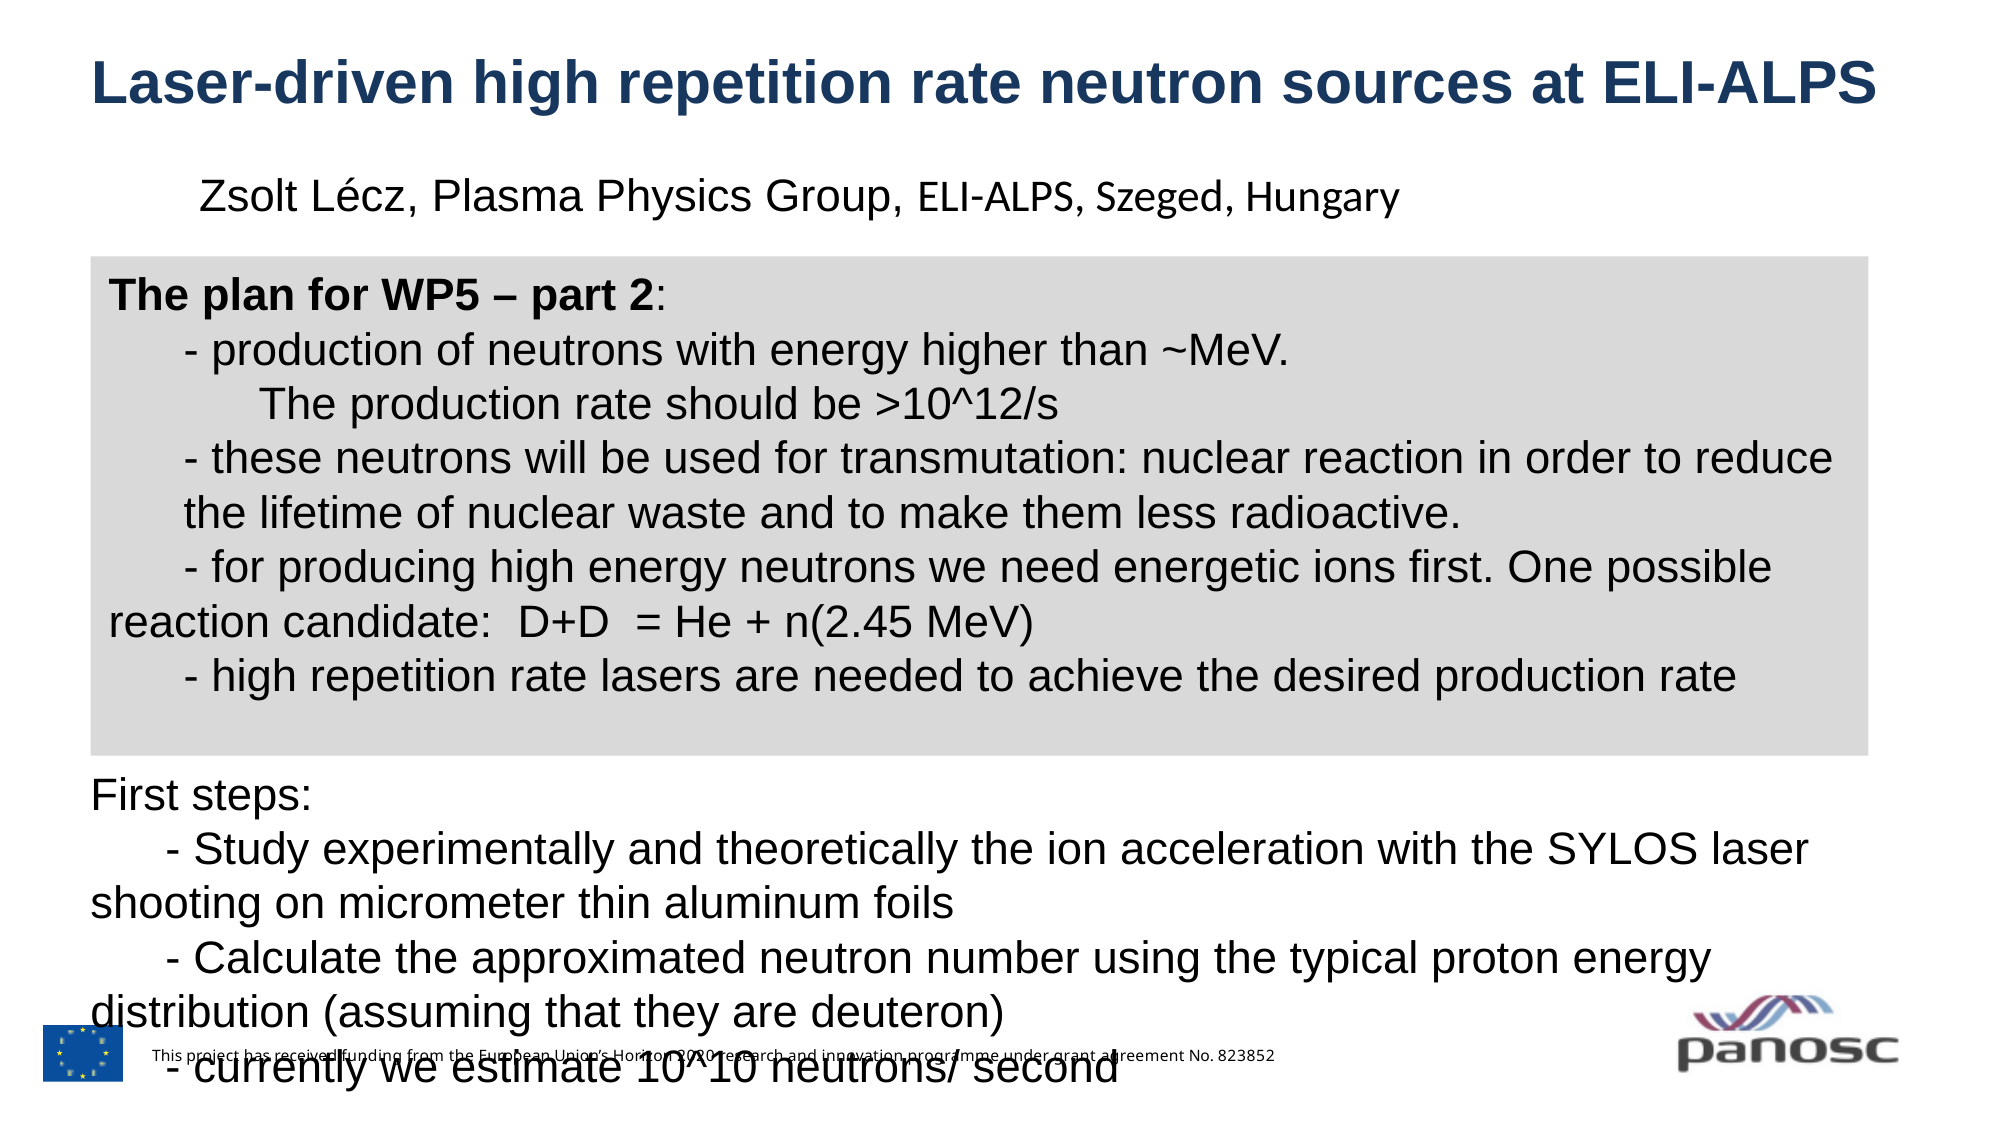

Laser-driven high repetition rate neutron sources at ELI-ALPS
Zsolt Lécz, Plasma Physics Group, ELI-ALPS, Szeged, Hungary
The plan for WP5 – part 2:
	- production of neutrons with energy higher than ~MeV.
		The production rate should be >10^12/s
	- these neutrons will be used for transmutation: nuclear reaction in order to reduce 	the lifetime of nuclear waste and to make them less radioactive.
	- for producing high energy neutrons we need energetic ions first. One possible reaction candidate: D+D = He + n(2.45 MeV)
	- high repetition rate lasers are needed to achieve the desired production rate
First steps:
	- Study experimentally and theoretically the ion acceleration with the SYLOS laser shooting on micrometer thin aluminum foils
	- Calculate the approximated neutron number using the typical proton energy distribution (assuming that they are deuteron)
	- currently we estimate 10^10 neutrons/ second